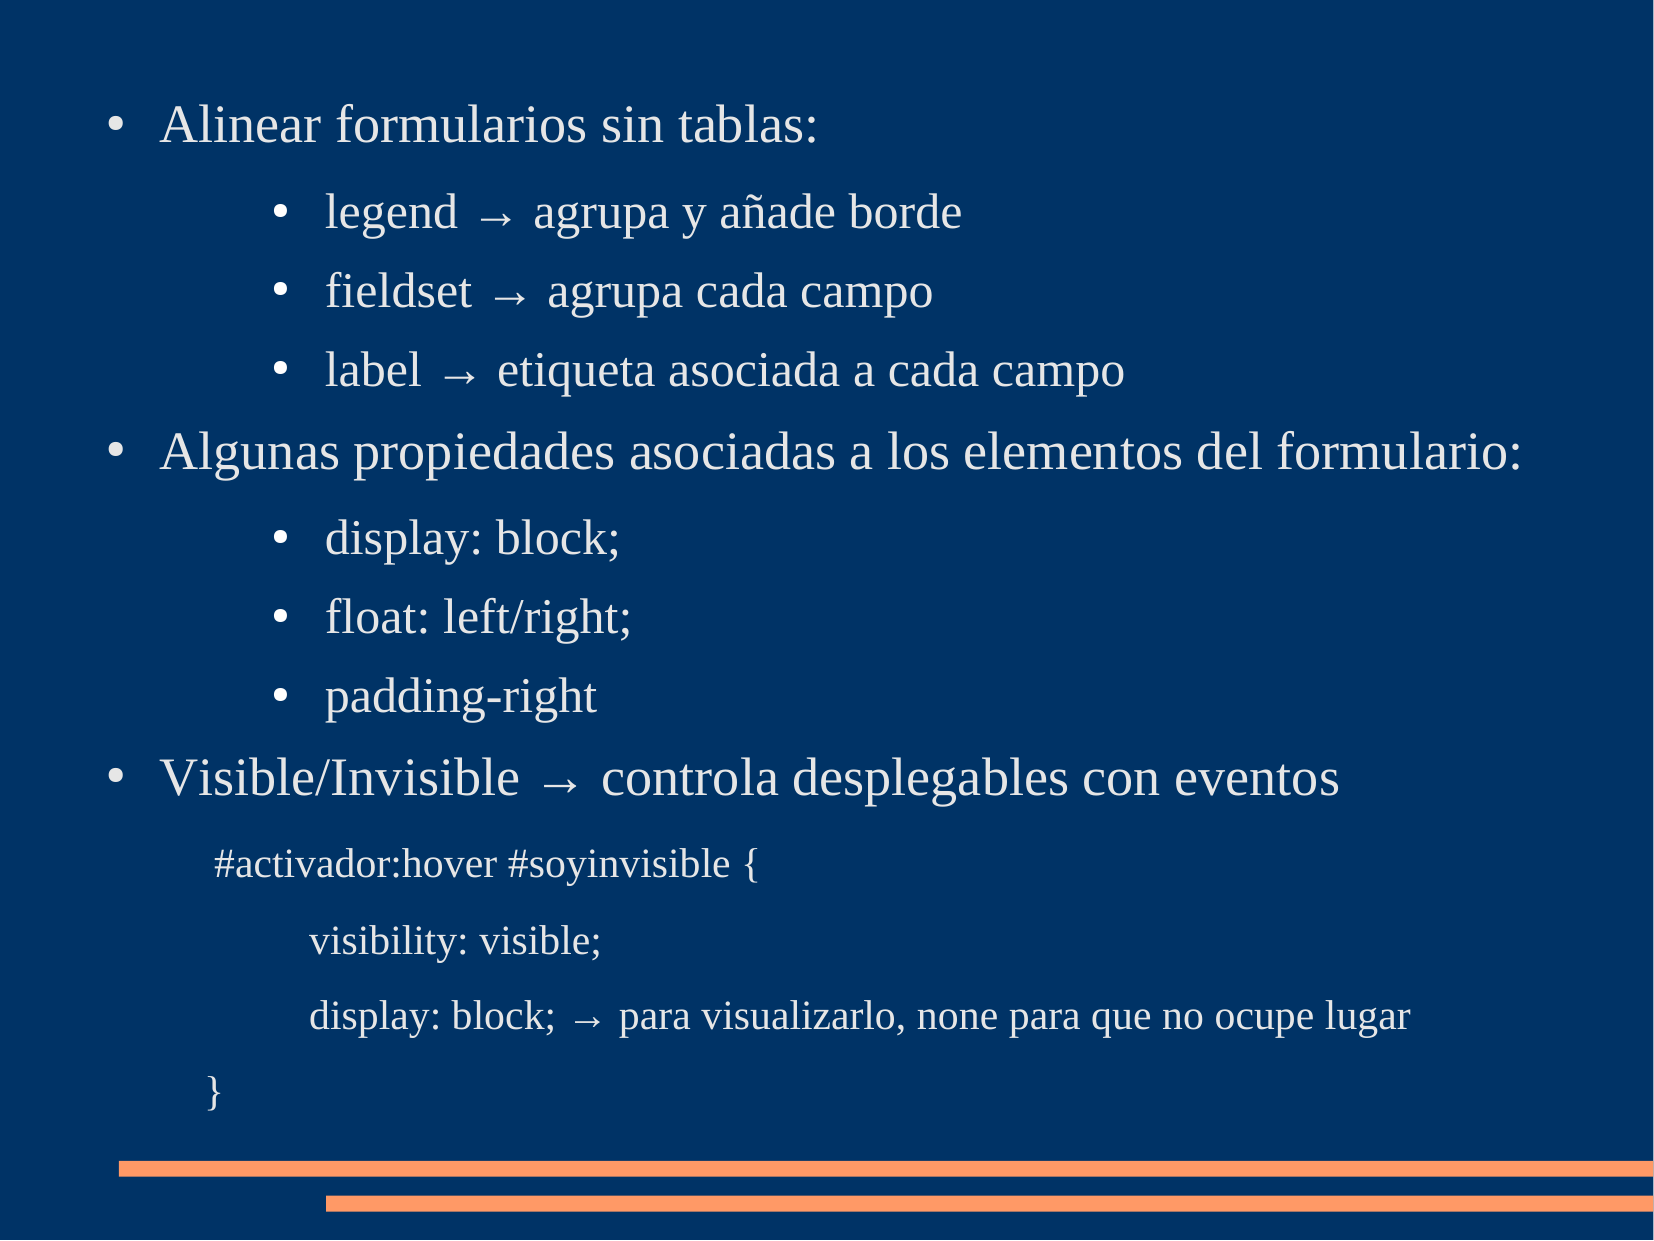

# Alinear formularios sin tablas:
legend → agrupa y añade borde
fieldset → agrupa cada campo
label → etiqueta asociada a cada campo
Algunas propiedades asociadas a los elementos del formulario:
display: block;
float: left/right;
padding-right
Visible/Invisible → controla desplegables con eventos
 #activador:hover #soyinvisible {
 visibility: visible;
 display: block; → para visualizarlo, none para que no ocupe lugar
 }